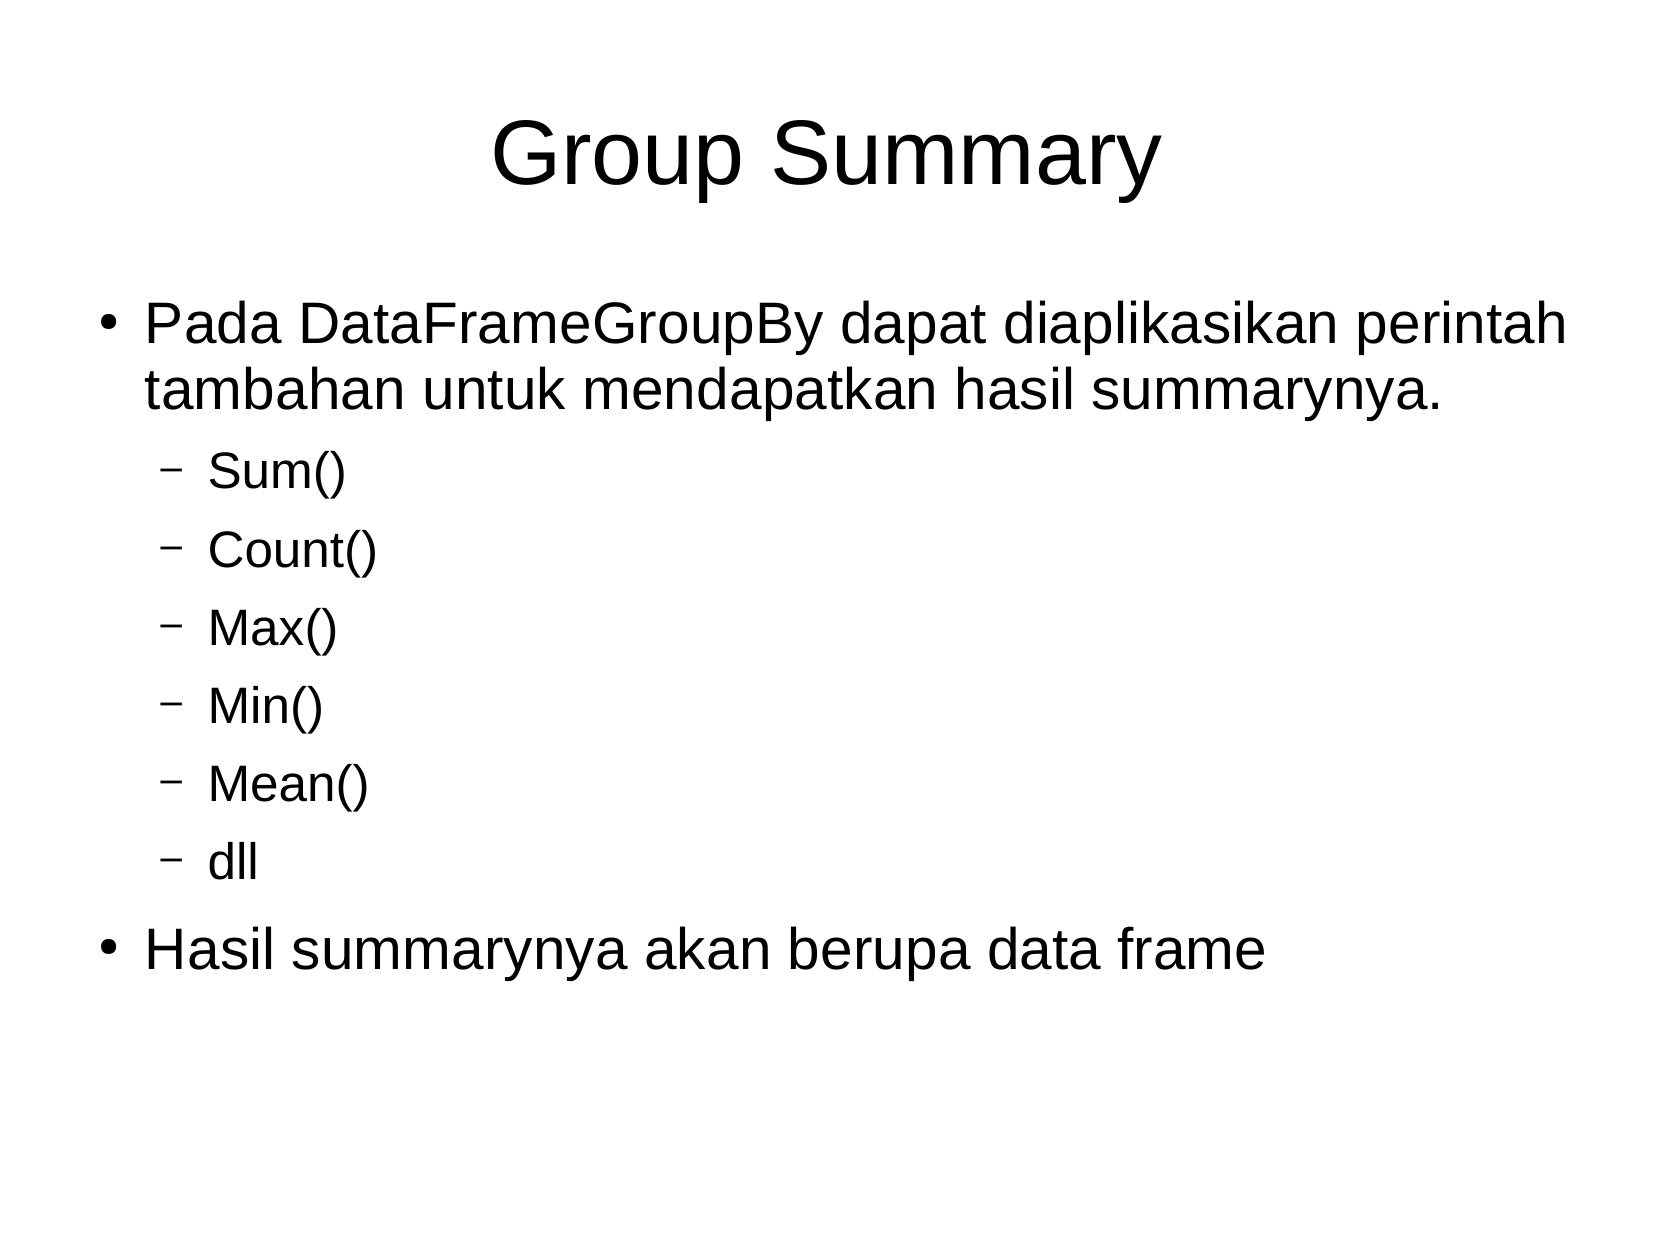

# Group Summary
Pada DataFrameGroupBy dapat diaplikasikan perintah tambahan untuk mendapatkan hasil summarynya.
Sum()
Count()
Max()
Min()
Mean()
dll
Hasil summarynya akan berupa data frame